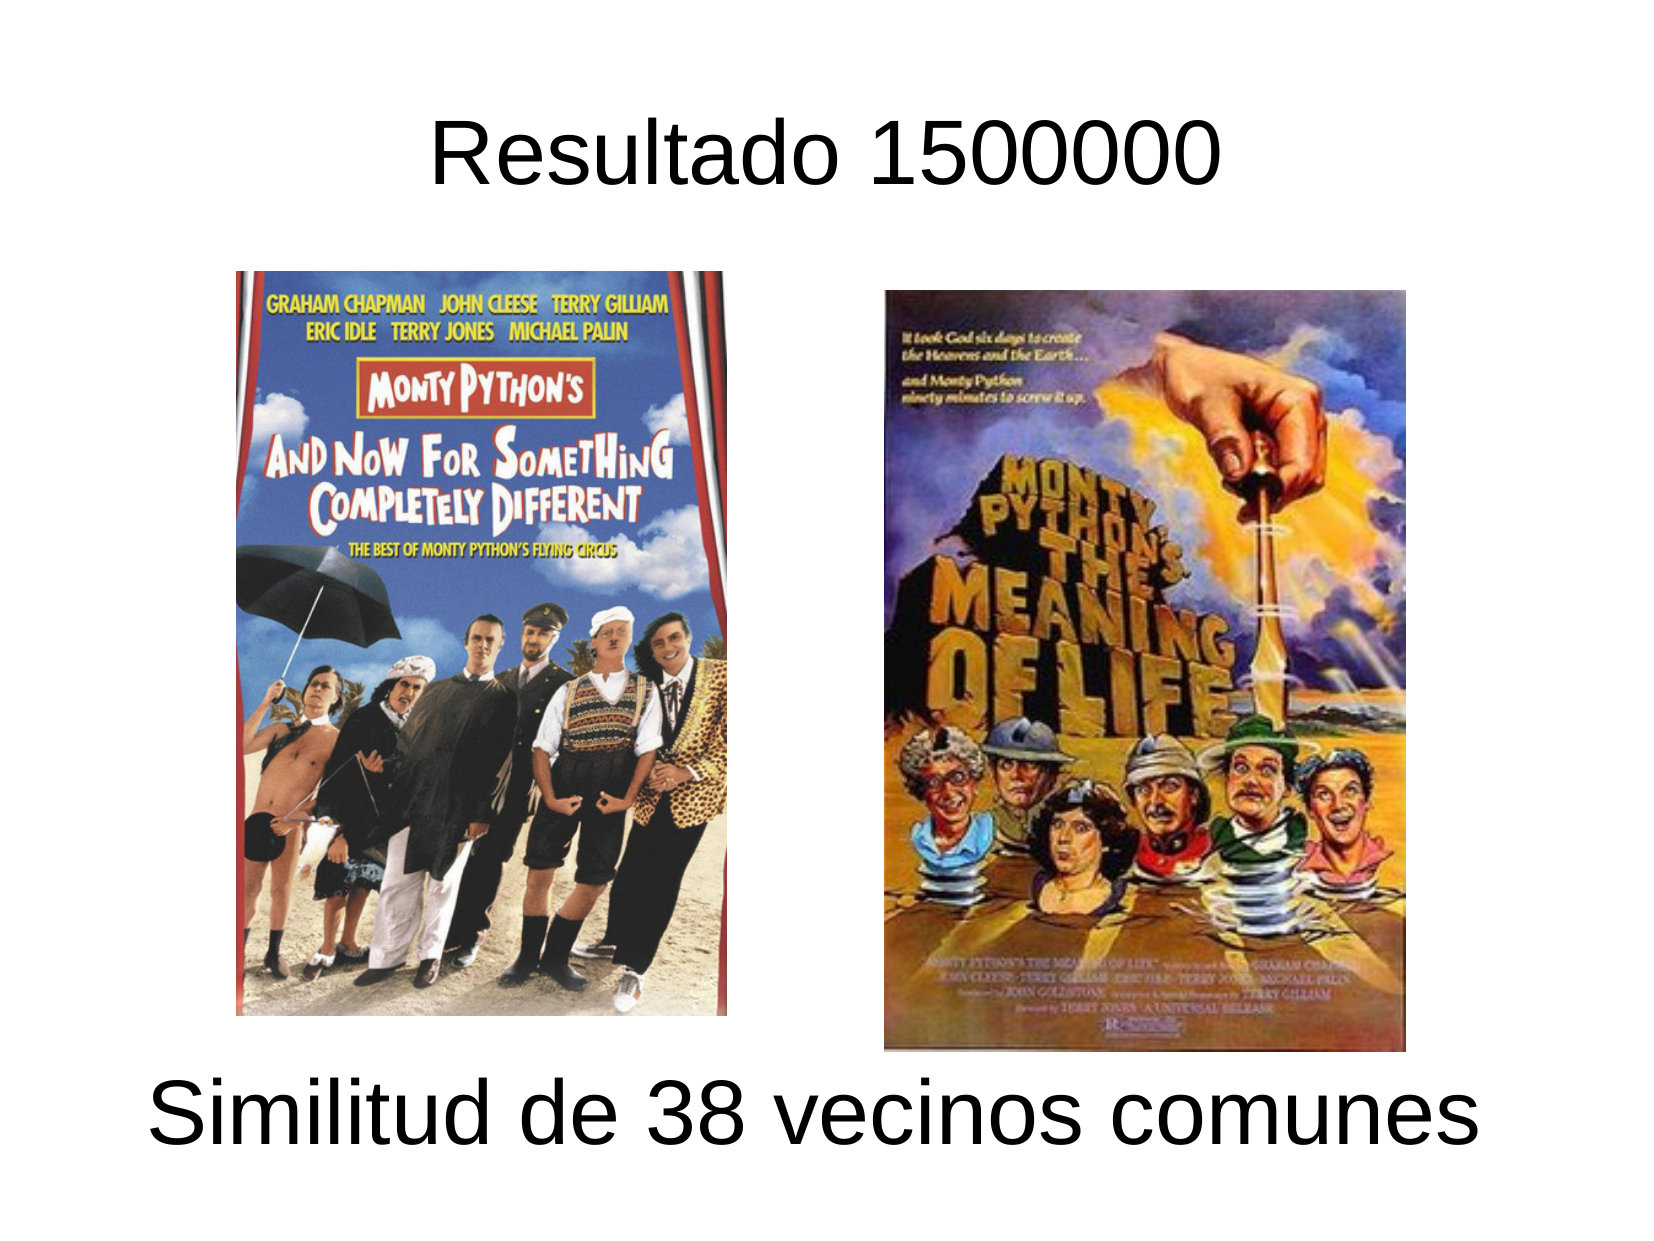

# Resultado 1500000
Similitud de 38 vecinos comunes